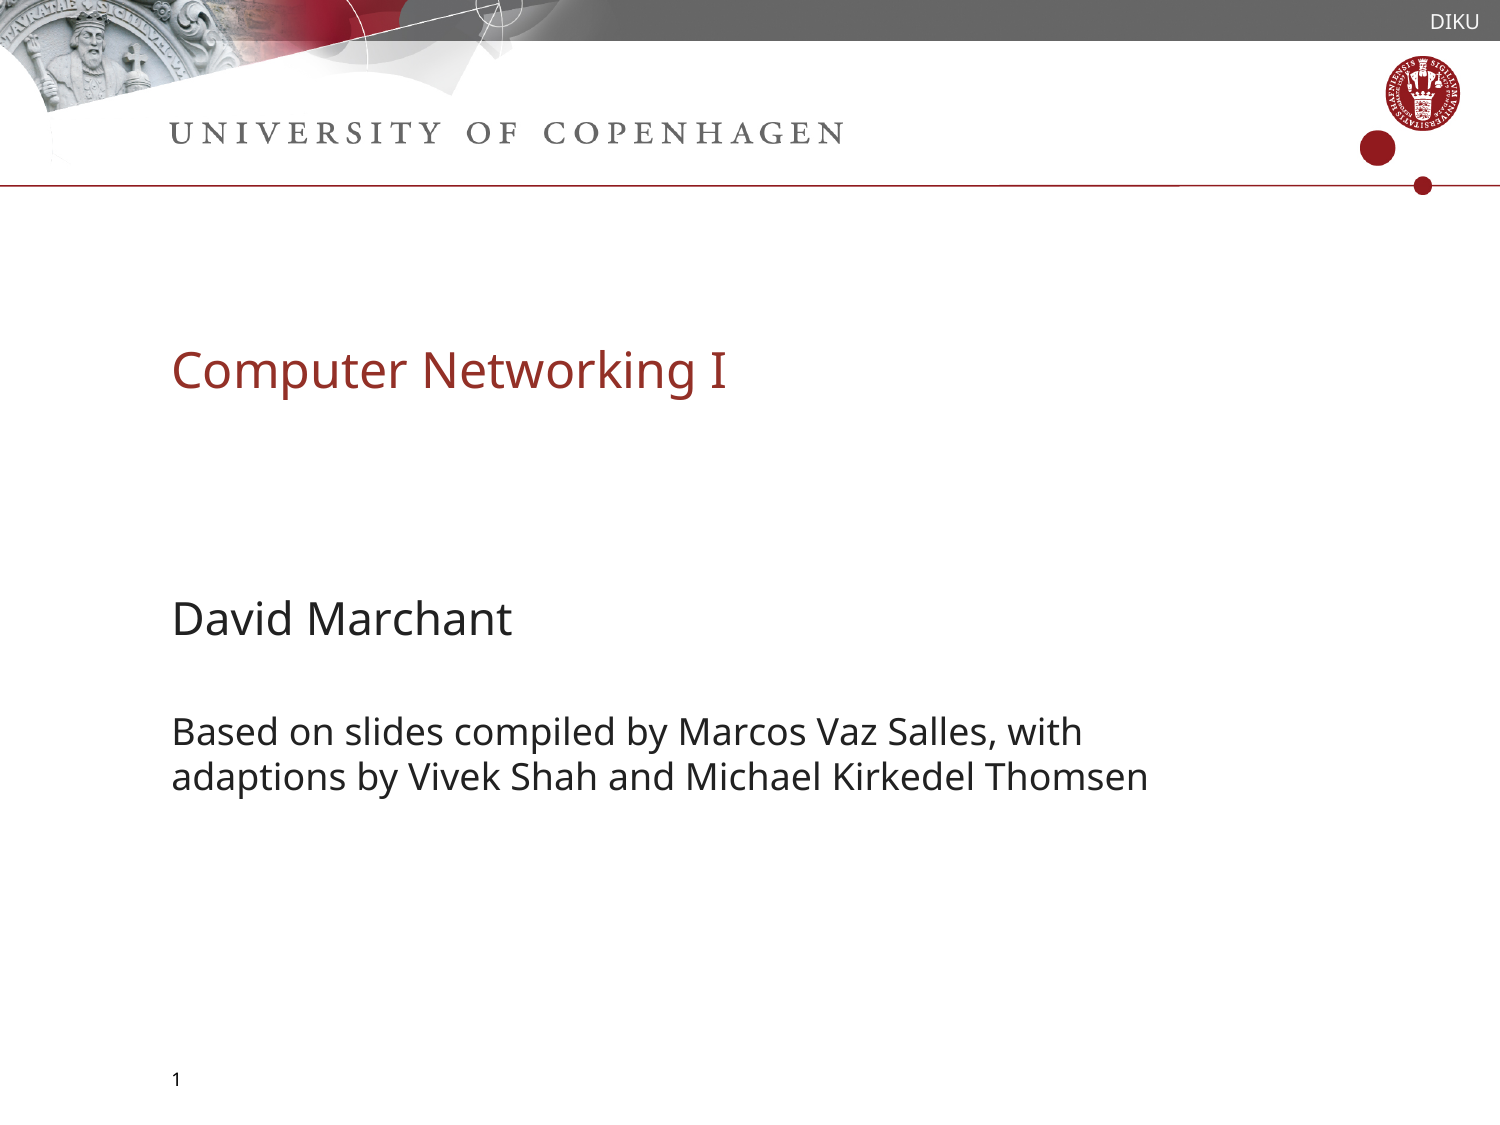

DIKU
Computer Networking I
David Marchant
Based on slides compiled by Marcos Vaz Salles, with adaptions by Vivek Shah and Michael Kirkedel Thomsen